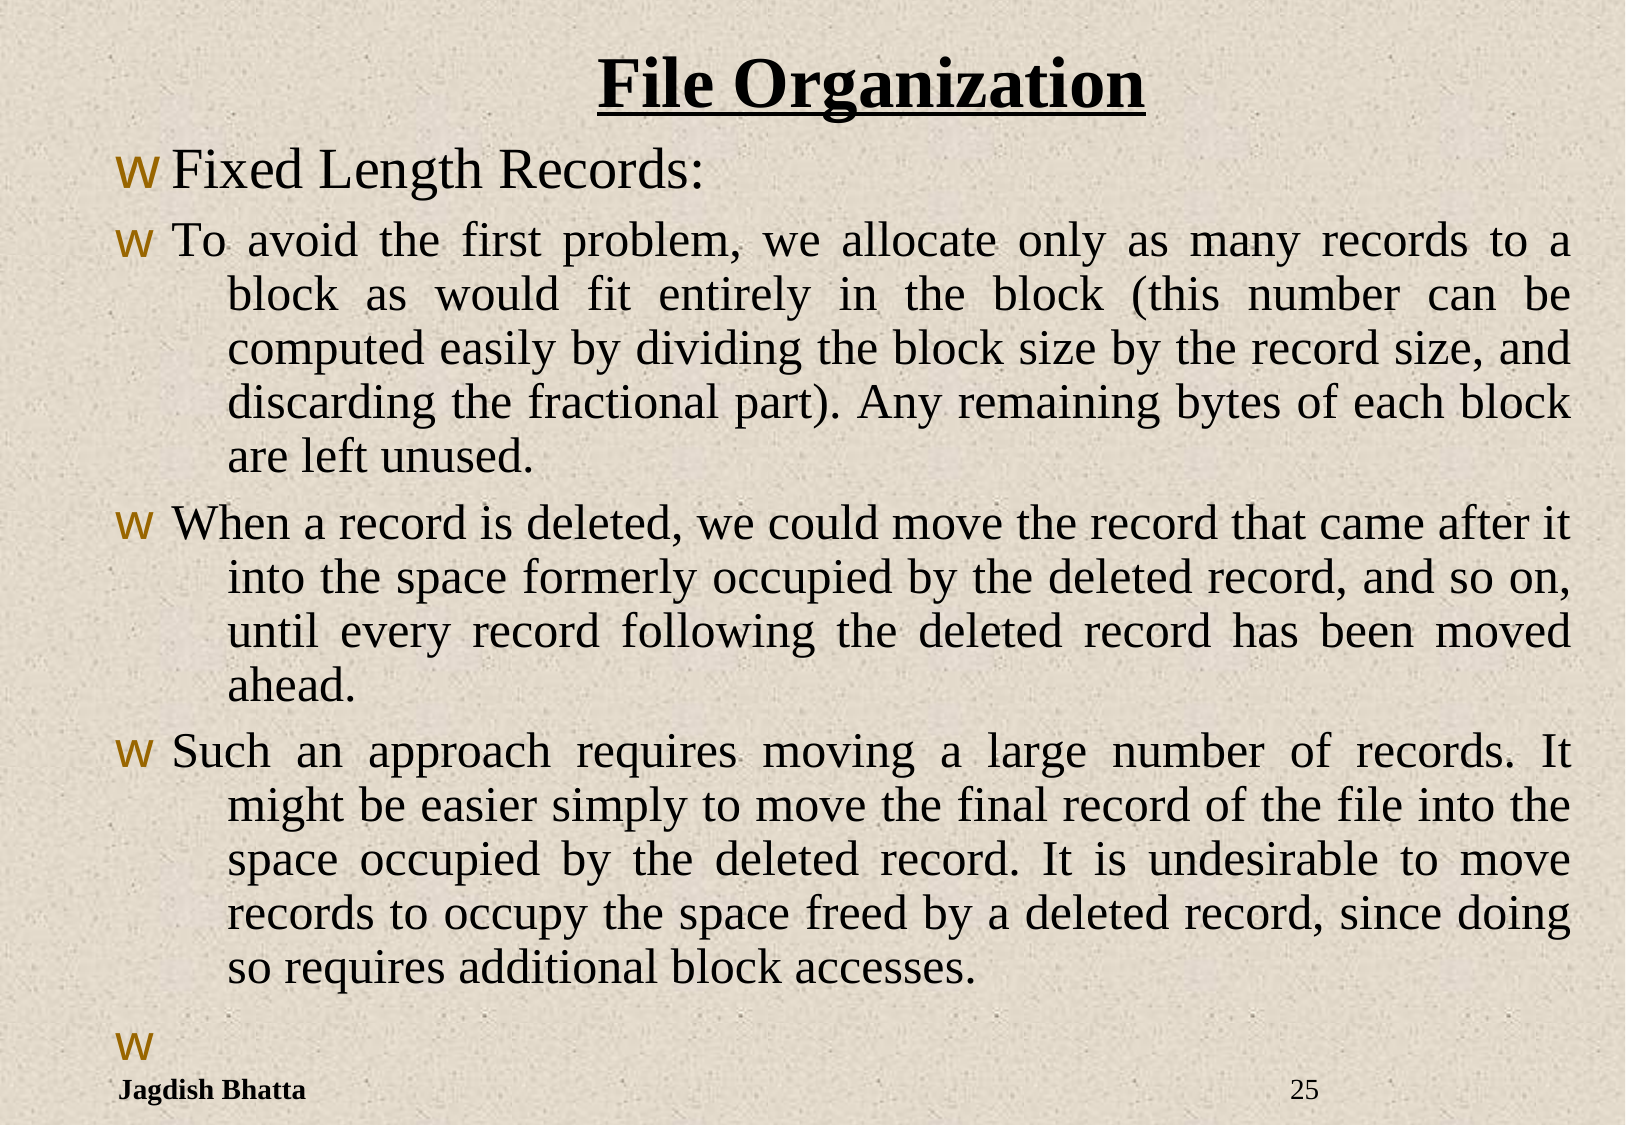

# File Organization
Fixed Length Records:
To avoid the first problem, we allocate only as many records to a block as would fit entirely in the block (this number can be computed easily by dividing the block size by the record size, and discarding the fractional part). Any remaining bytes of each block are left unused.
When a record is deleted, we could move the record that came after it into the space formerly occupied by the deleted record, and so on, until every record following the deleted record has been moved ahead.
Such an approach requires moving a large number of records. It might be easier simply to move the final record of the file into the space occupied by the deleted record. It is undesirable to move records to occupy the space freed by a deleted record, since doing so requires additional block accesses.
Jagdish Bhatta
24